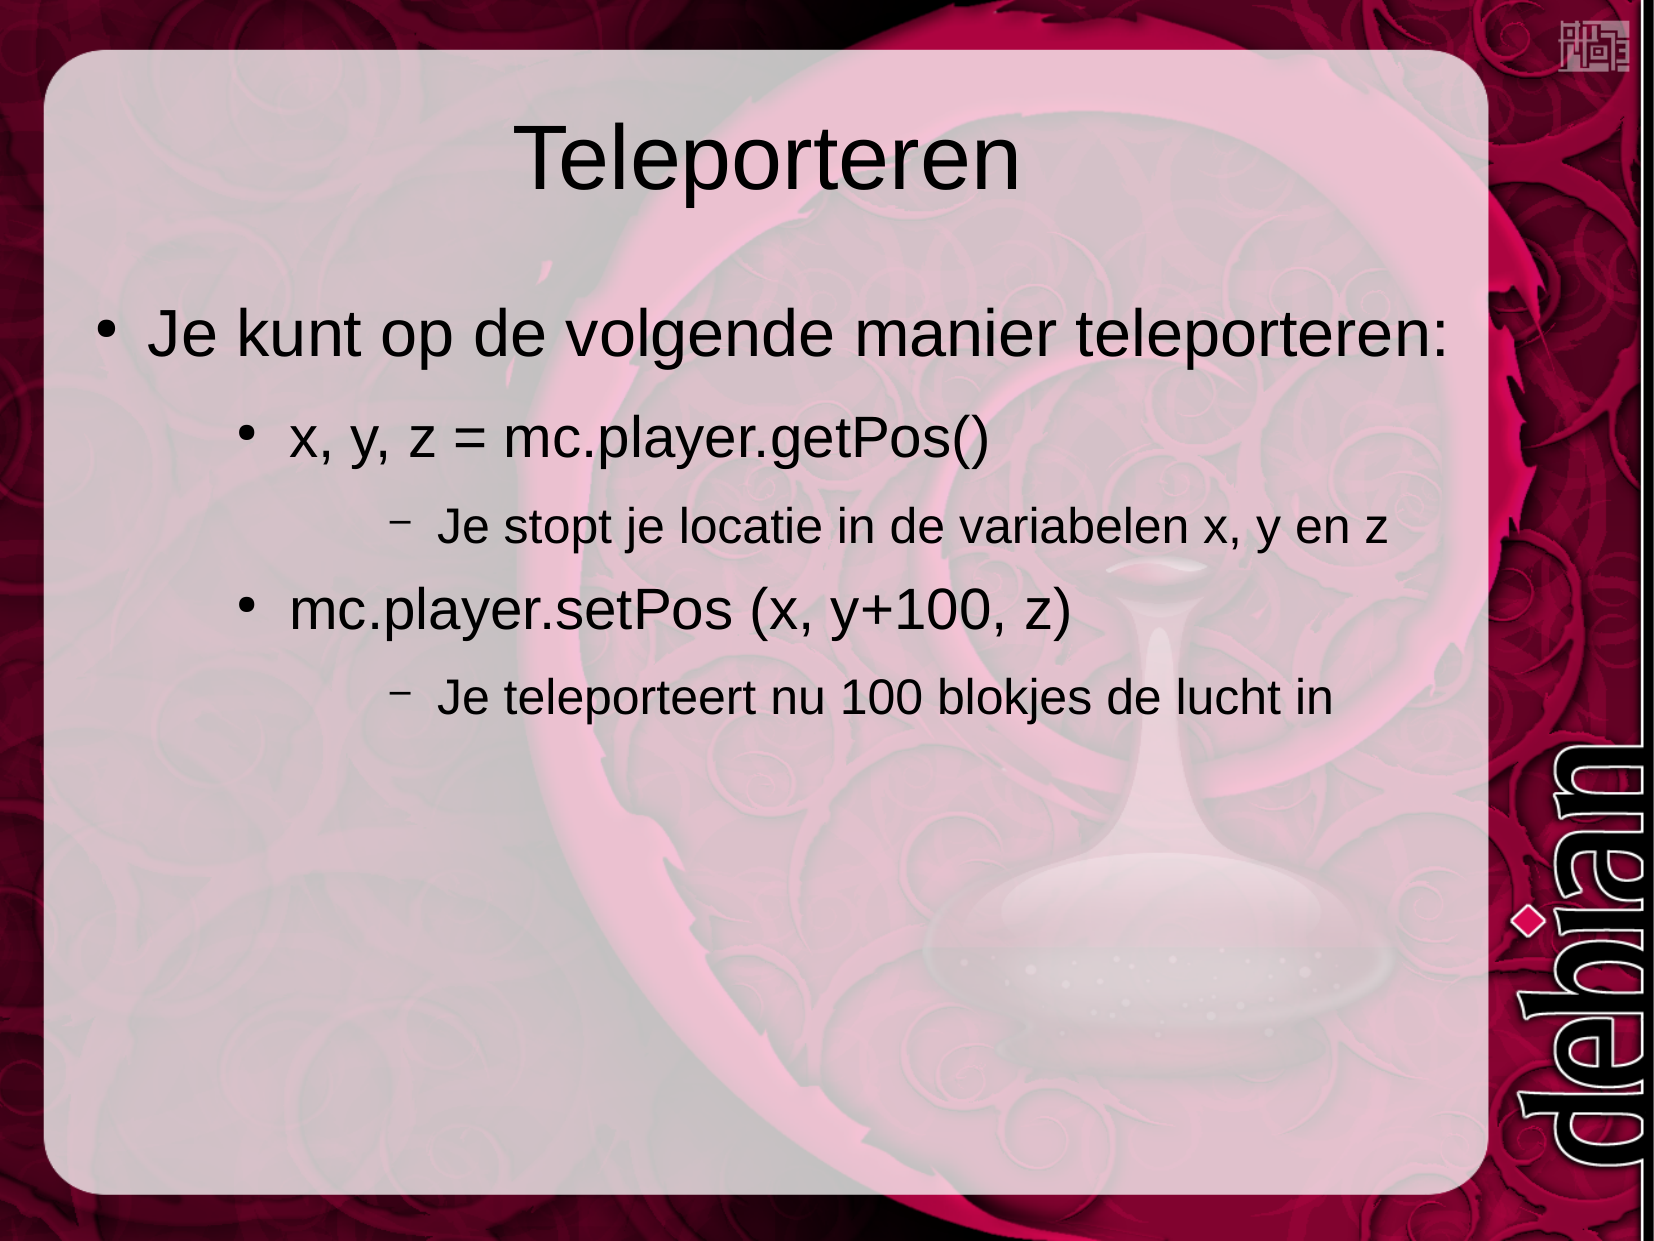

# Teleporteren
Je kunt op de volgende manier teleporteren:
x, y, z = mc.player.getPos()
Je stopt je locatie in de variabelen x, y en z
mc.player.setPos (x, y+100, z)
Je teleporteert nu 100 blokjes de lucht in